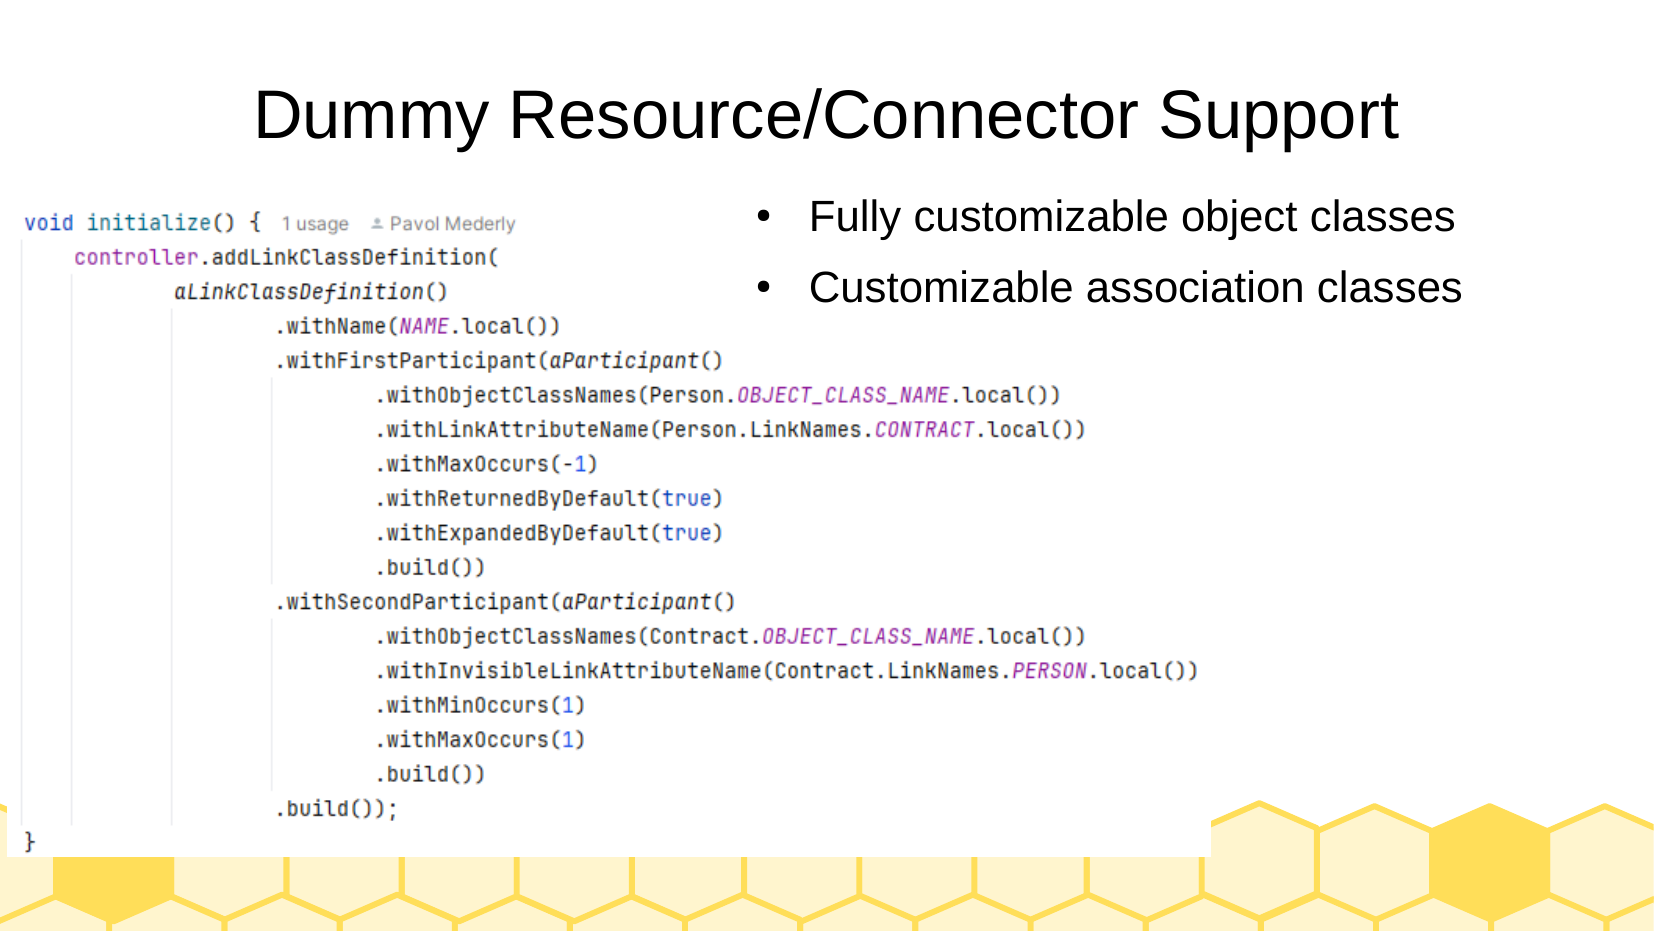

# Dummy Resource/Connector Support
Fully customizable object classes
Customizable association classes